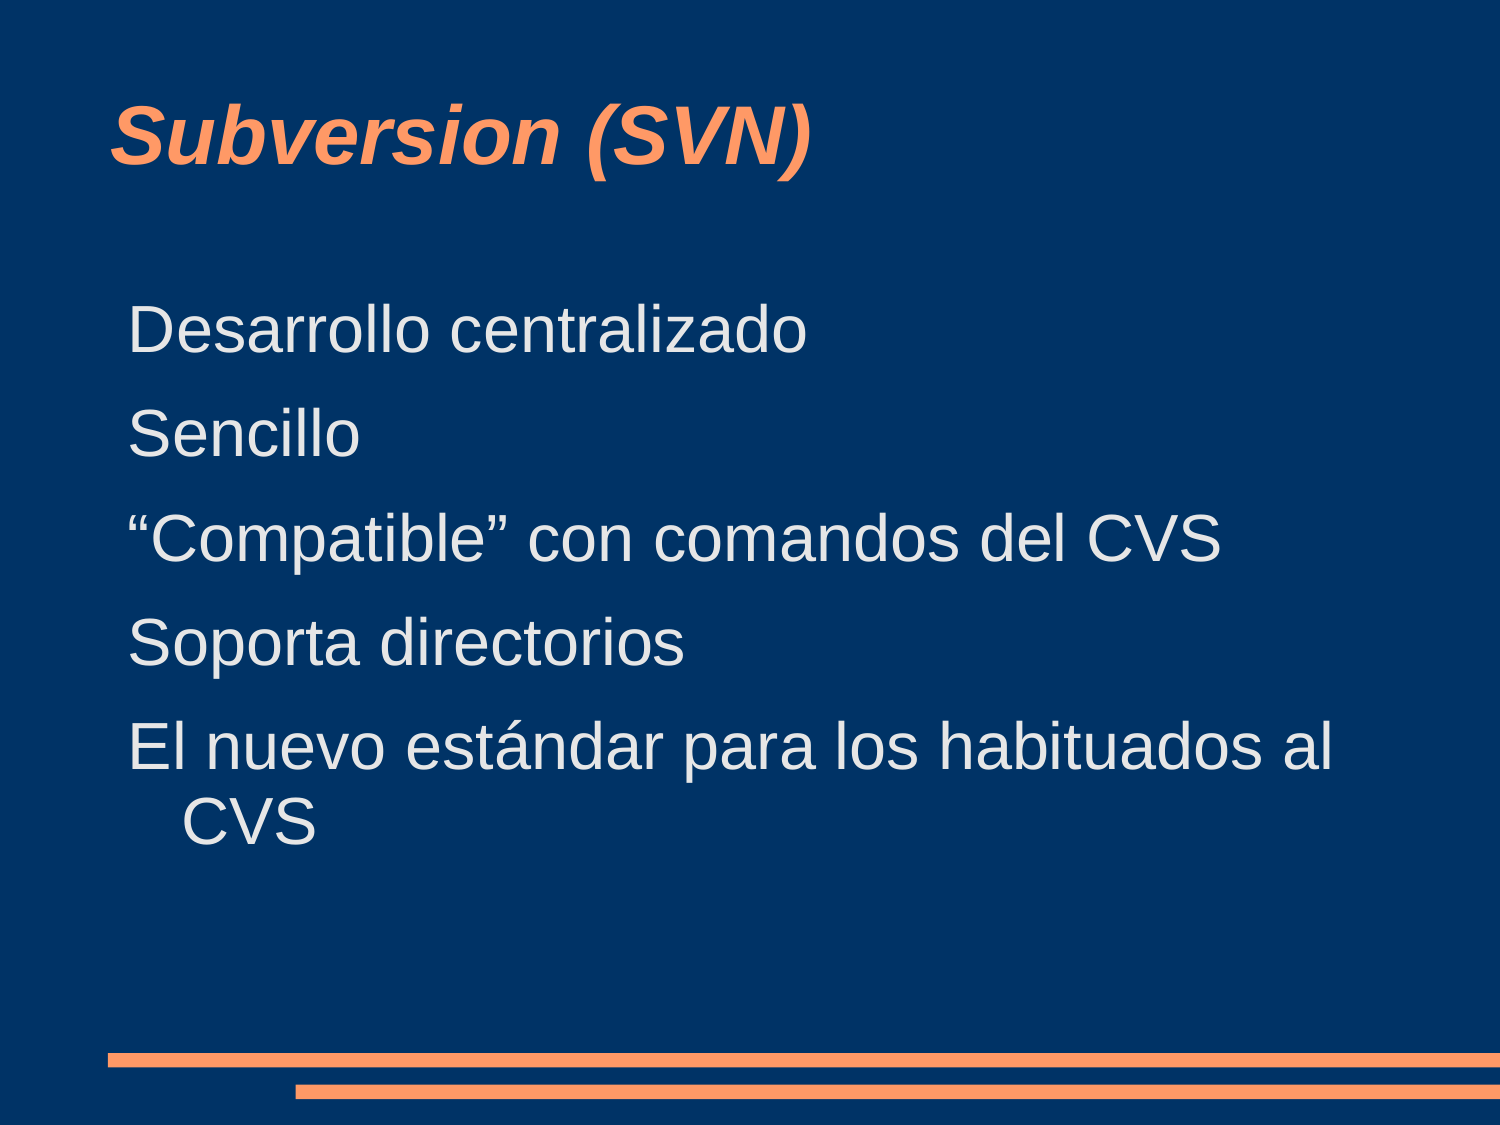

# Subversion (SVN)
Desarrollo centralizado
Sencillo
“Compatible” con comandos del CVS
Soporta directorios
El nuevo estándar para los habituados al CVS